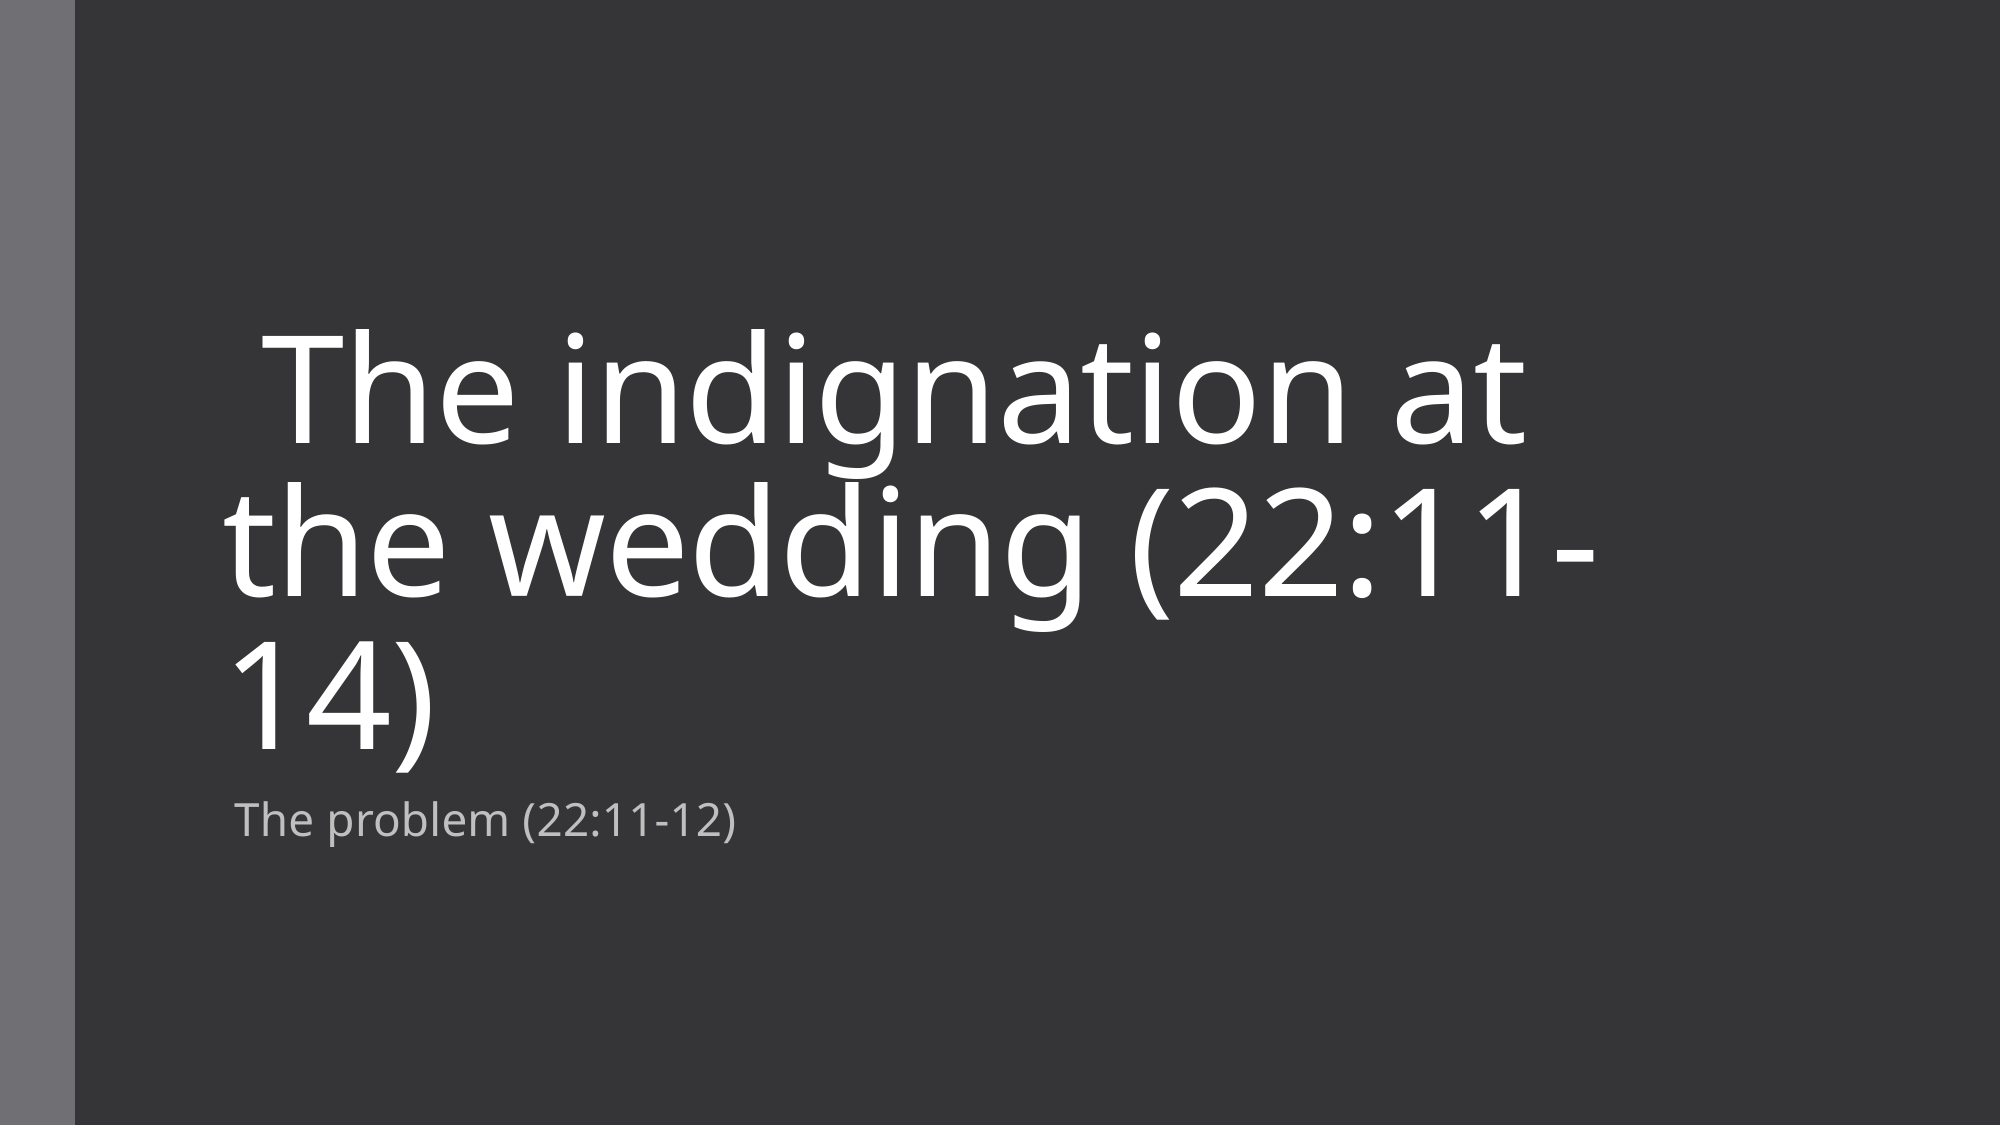

# The indignation at the wedding (22:11-14)
 The problem (22:11-12)